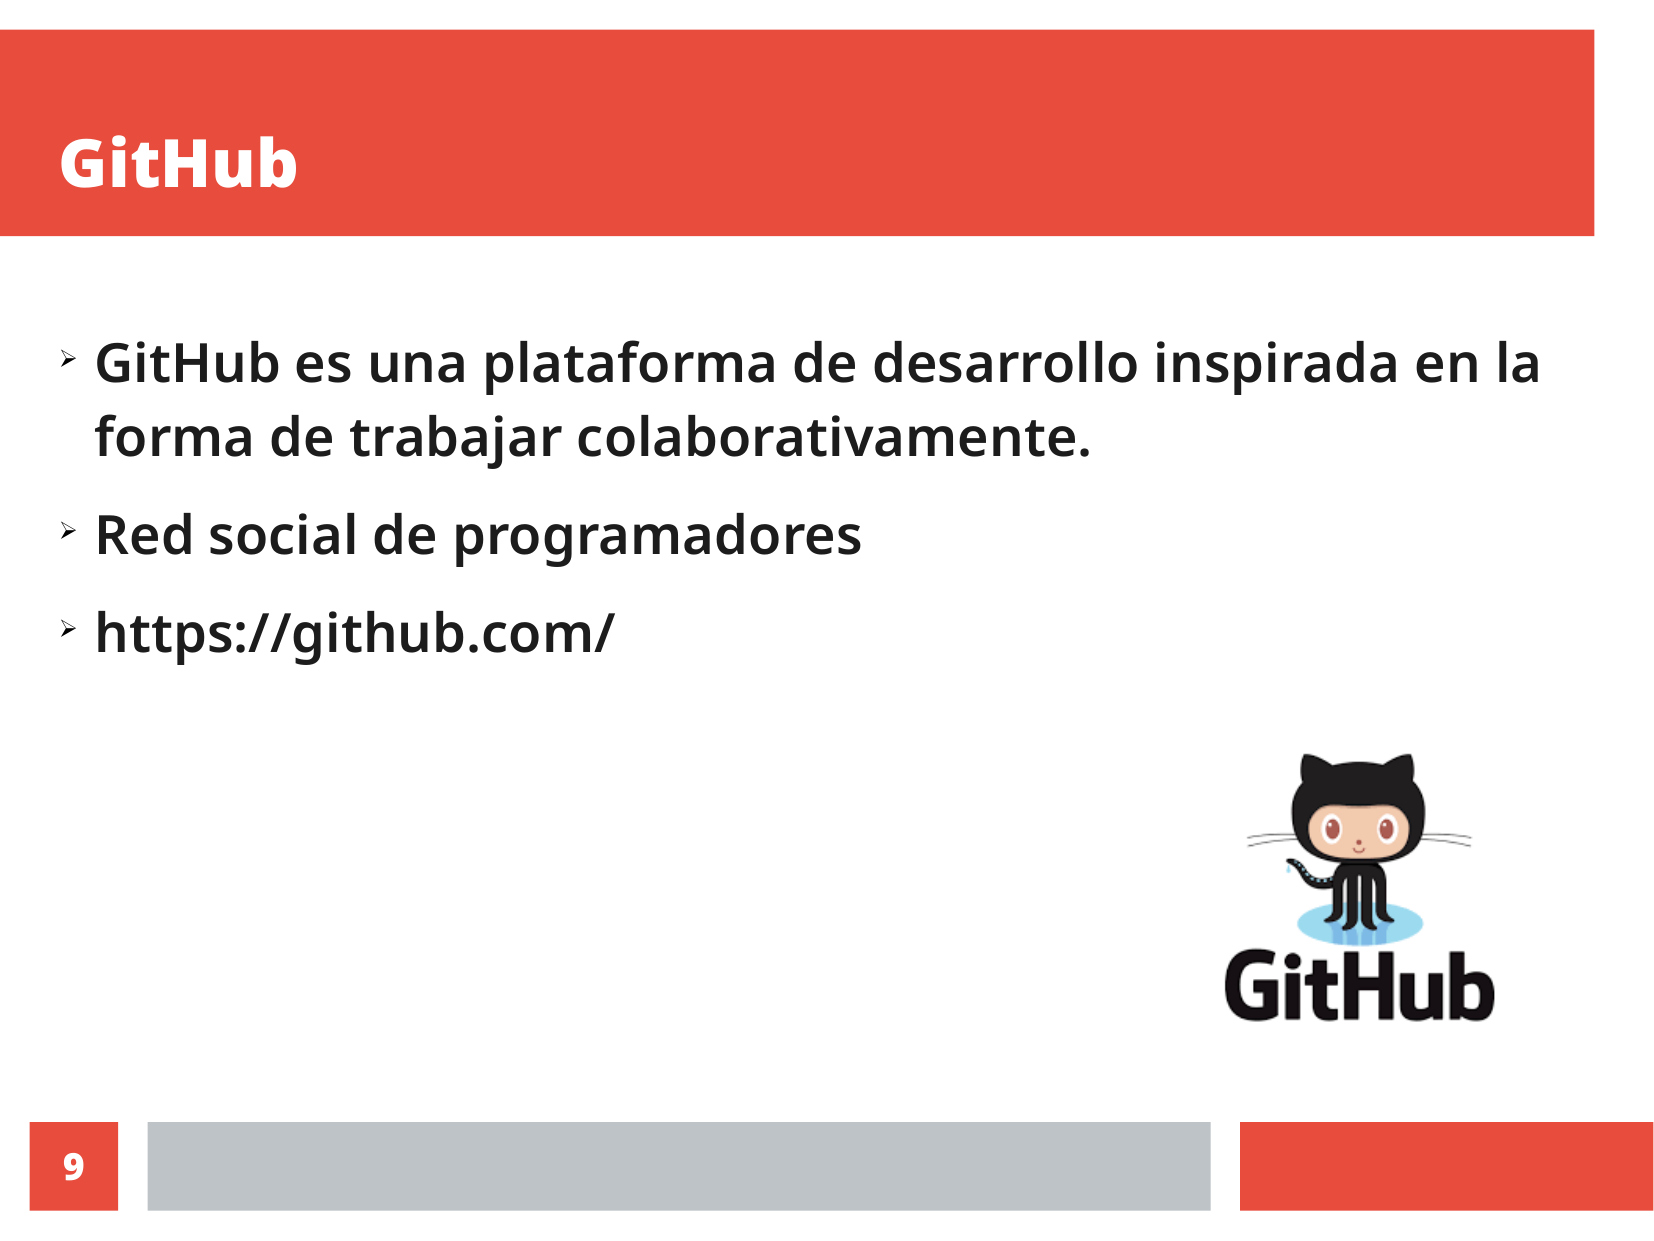

# GitHub
GitHub es una plataforma de desarrollo inspirada en la forma de trabajar colaborativamente.
Red social de programadores
https://github.com/
9